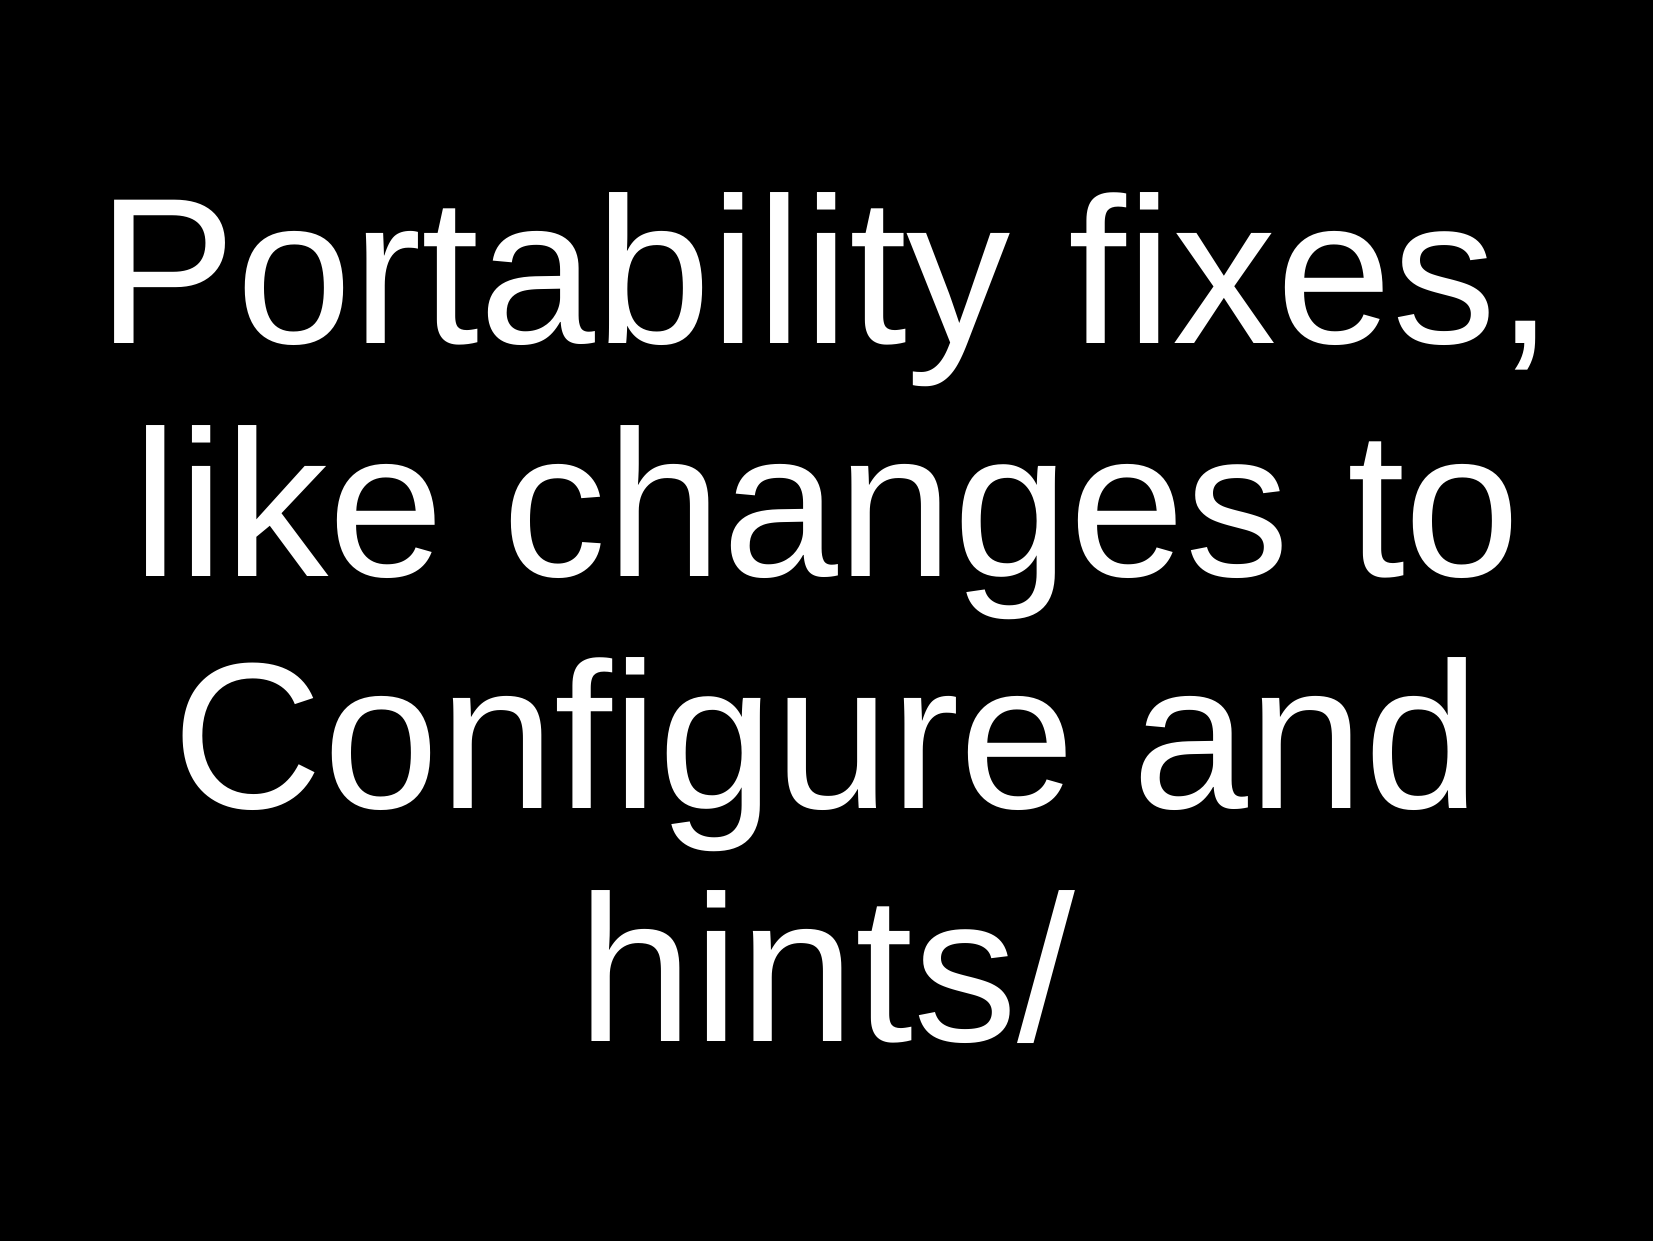

# Portability fixes, like changes to Configure and hints/